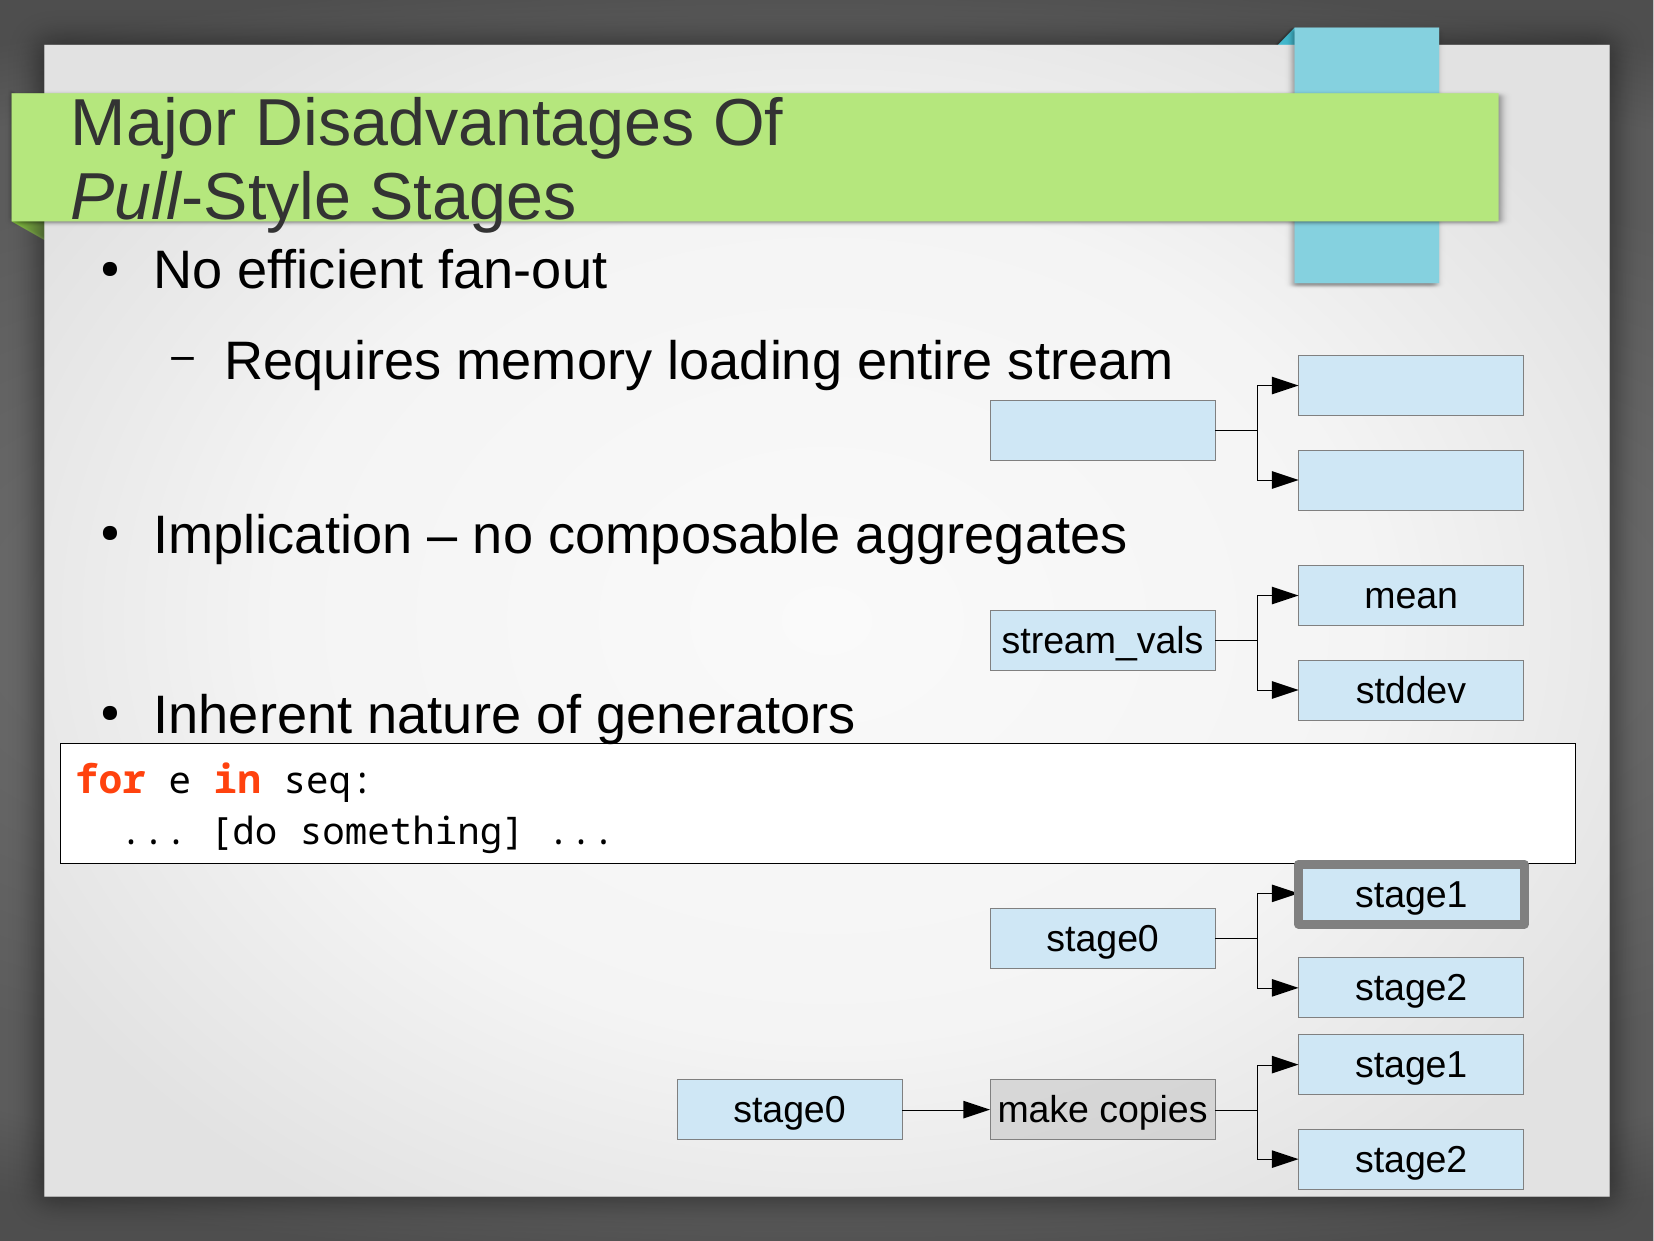

# Major Disadvantages Of Pull-Style Stages
No efficient fan-out
Requires memory loading entire stream
Implication – no composable aggregates
Inherent nature of generators
mean
stream_vals
stddev
for e in seq:
 ... [do something] ...
stage1
stage0
stage2
stage1
stage0
make copies
stage2